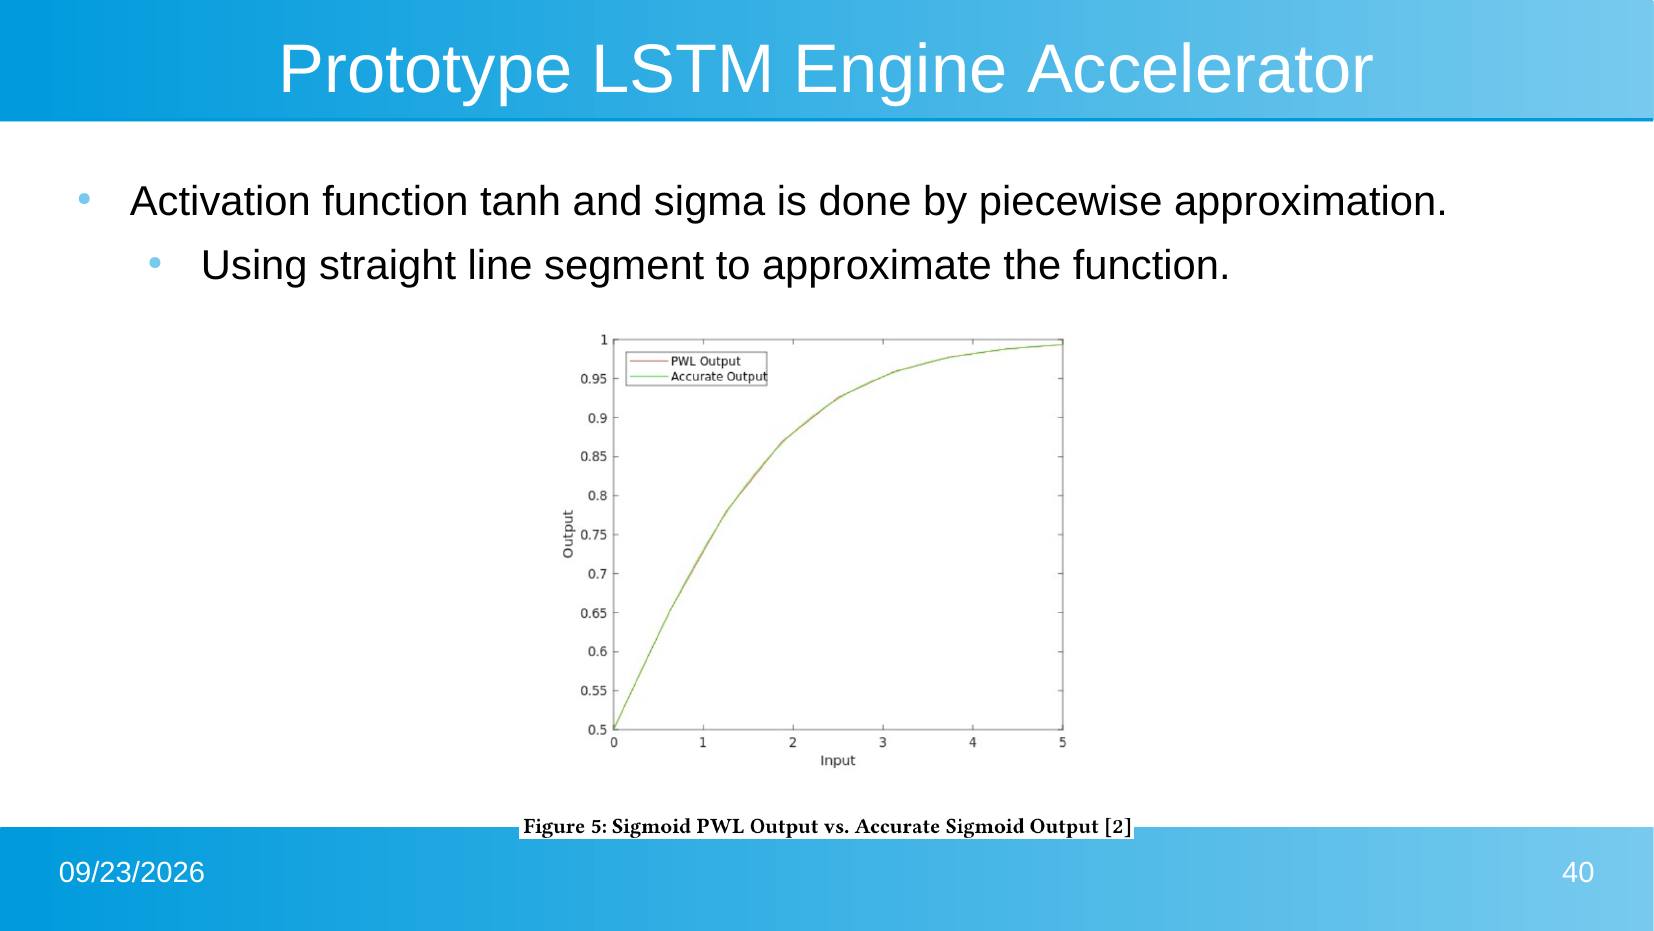

# Prototype LSTM Engine Accelerator
Activation function tanh and sigma is done by piecewise approximation.
Using straight line segment to approximate the function.
40